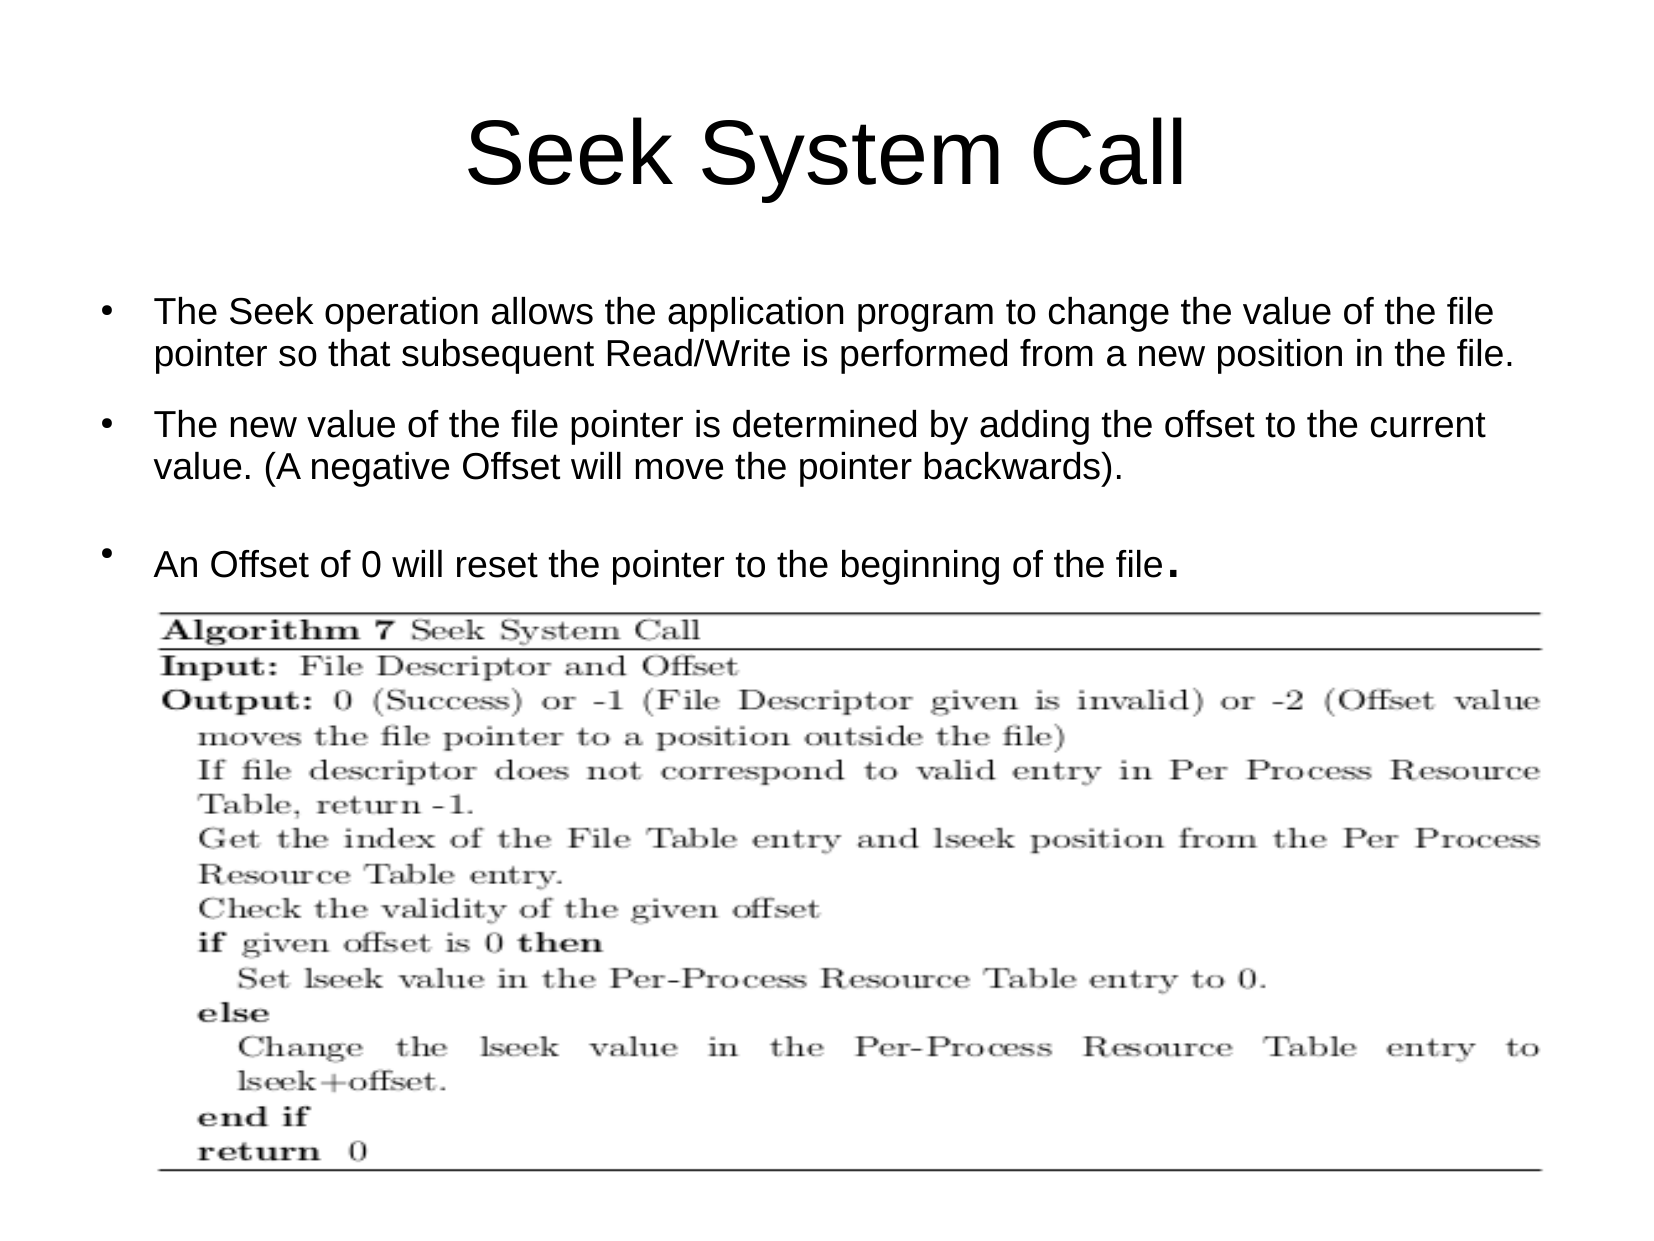

# Seek System Call
The Seek operation allows the application program to change the value of the file pointer so that subsequent Read/Write is performed from a new position in the file.
The new value of the file pointer is determined by adding the offset to the current value. (A negative Offset will move the pointer backwards).
An Offset of 0 will reset the pointer to the beginning of the file.